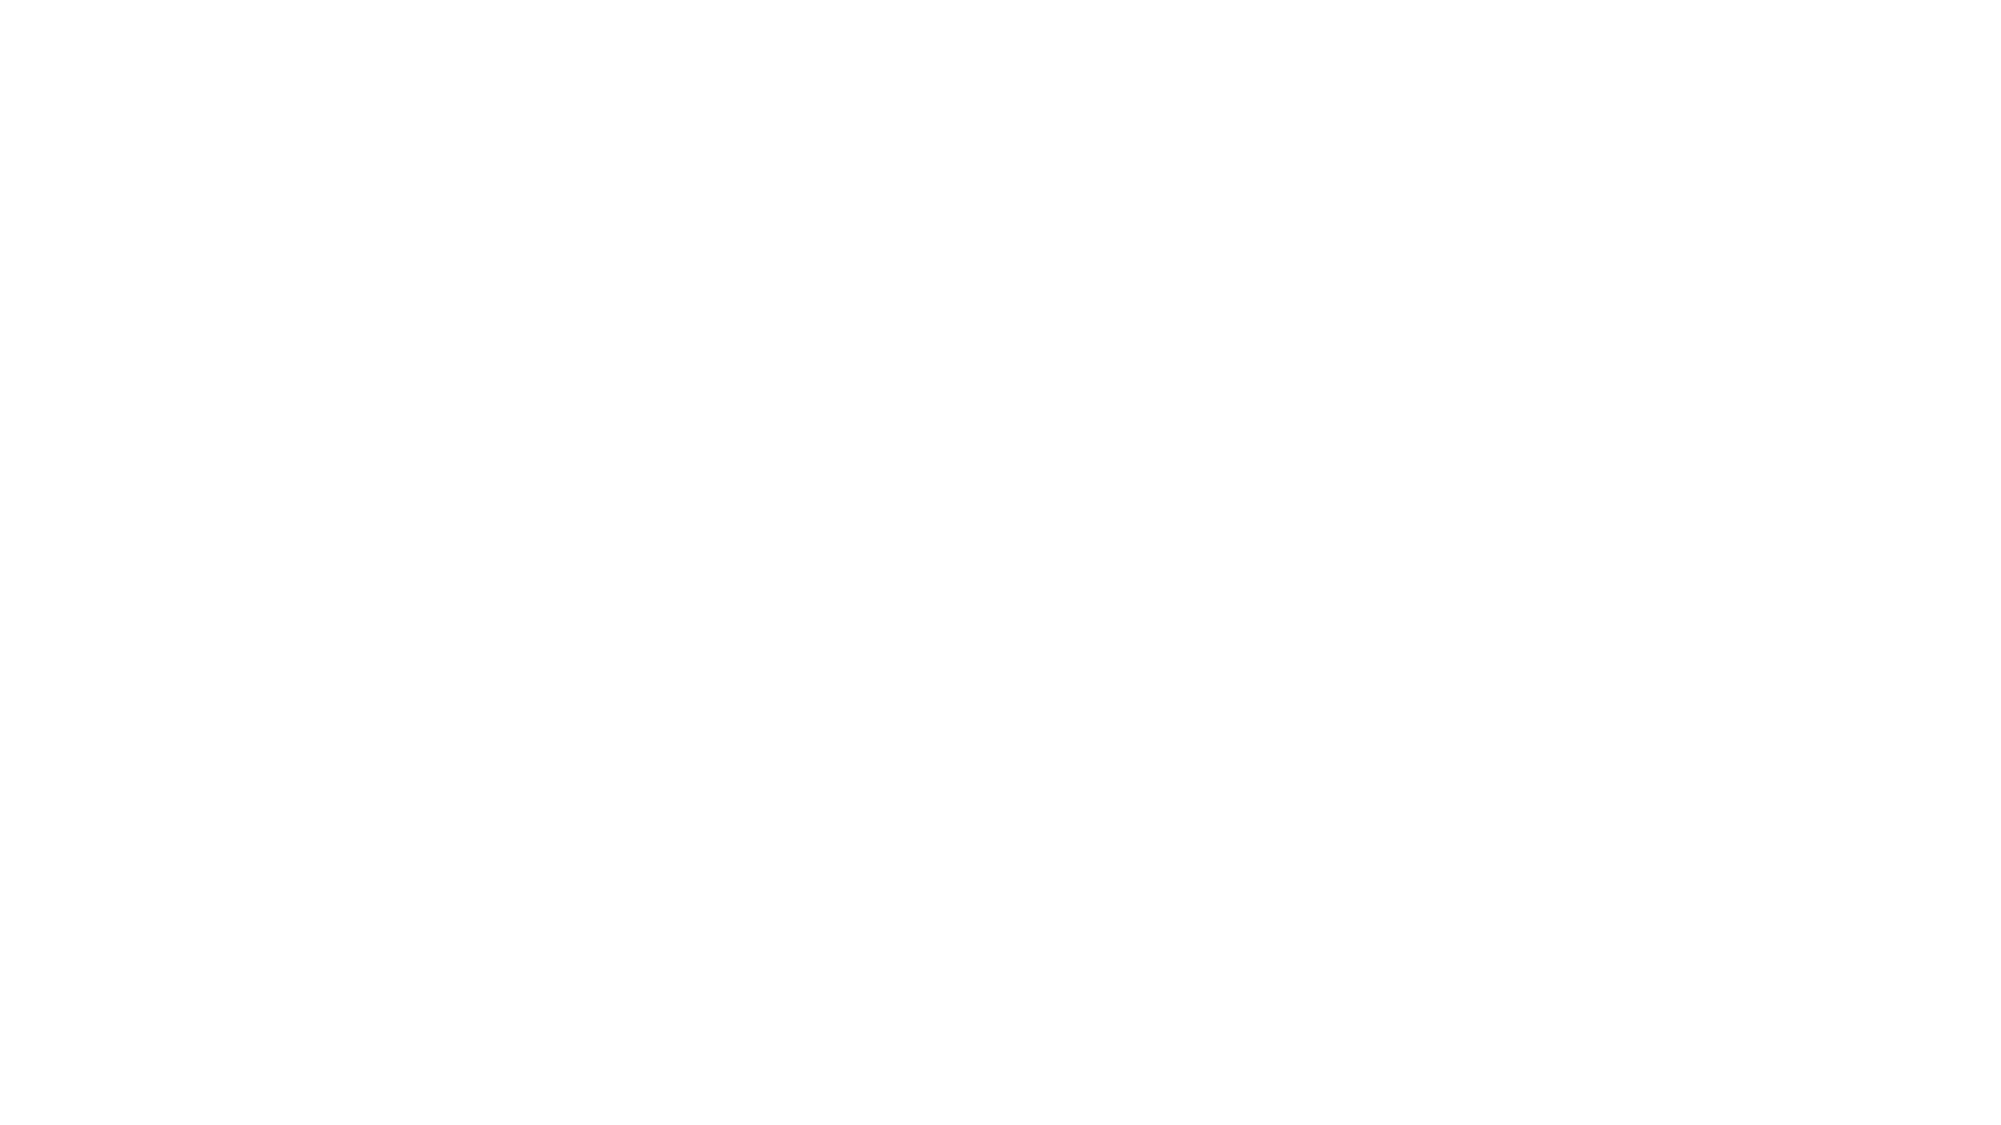

# Thank you for your          attention!